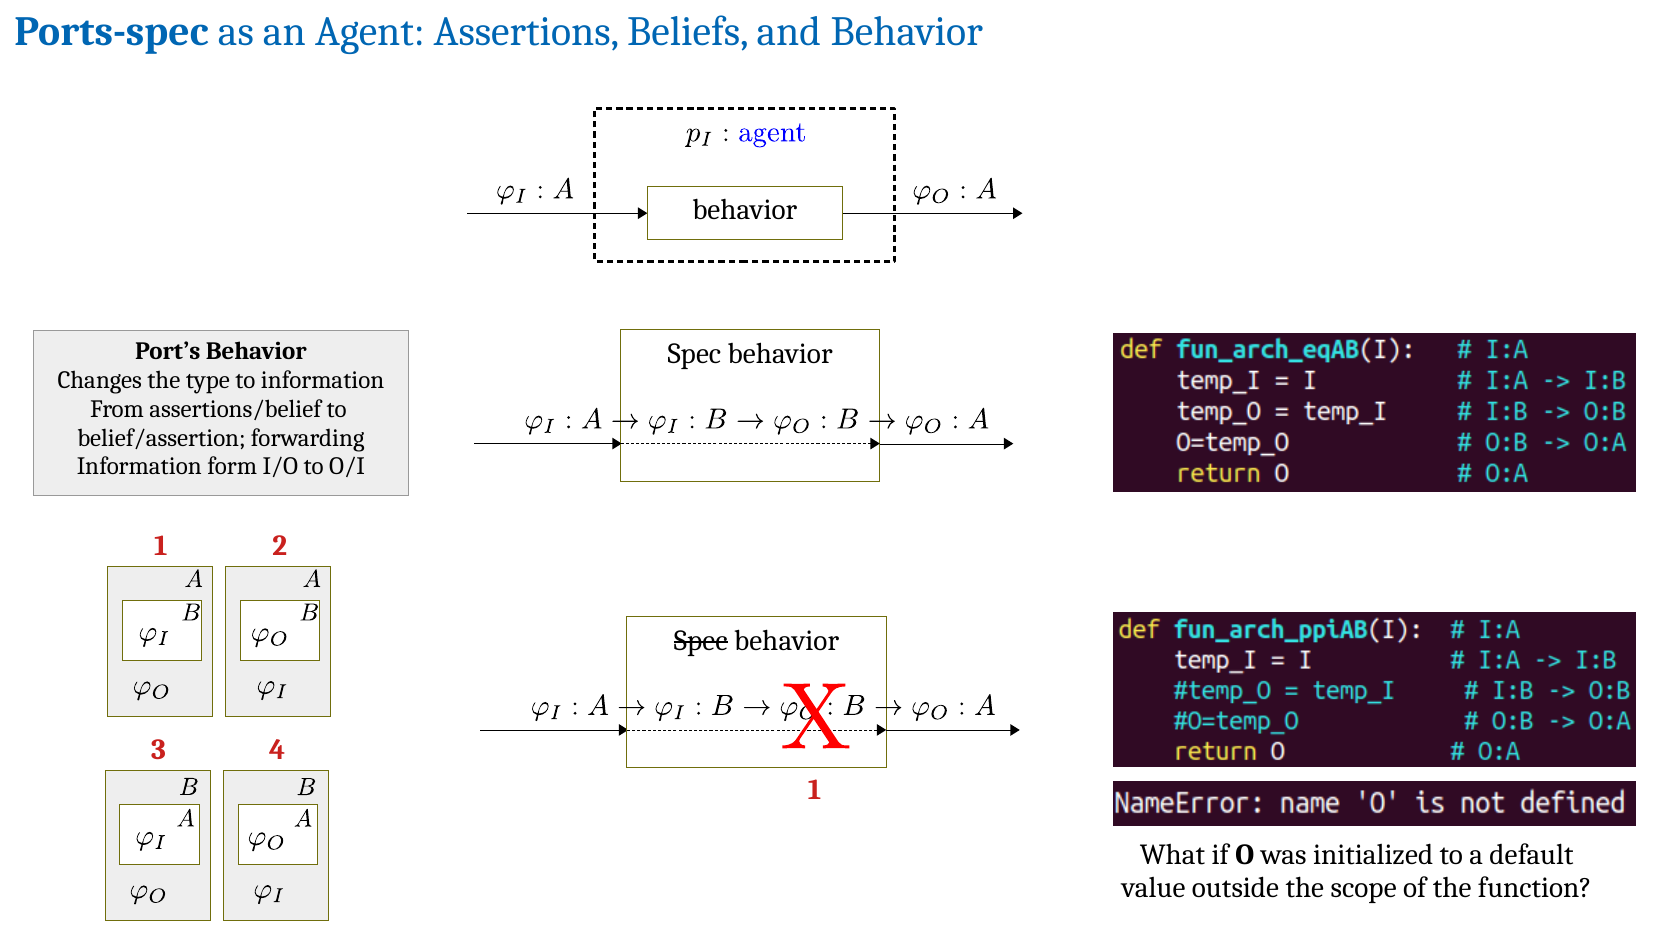

Ports-spec as an Agent: Assertions, Beliefs, and Behavior
behavior
Port’s Behavior
Changes the type to information
From assertions/belief to
belief/assertion; forwarding
Information form I/O to O/I
Spec behavior
1
2
Spec behavior
3
4
1
What if O was initialized to a default value outside the scope of the function?